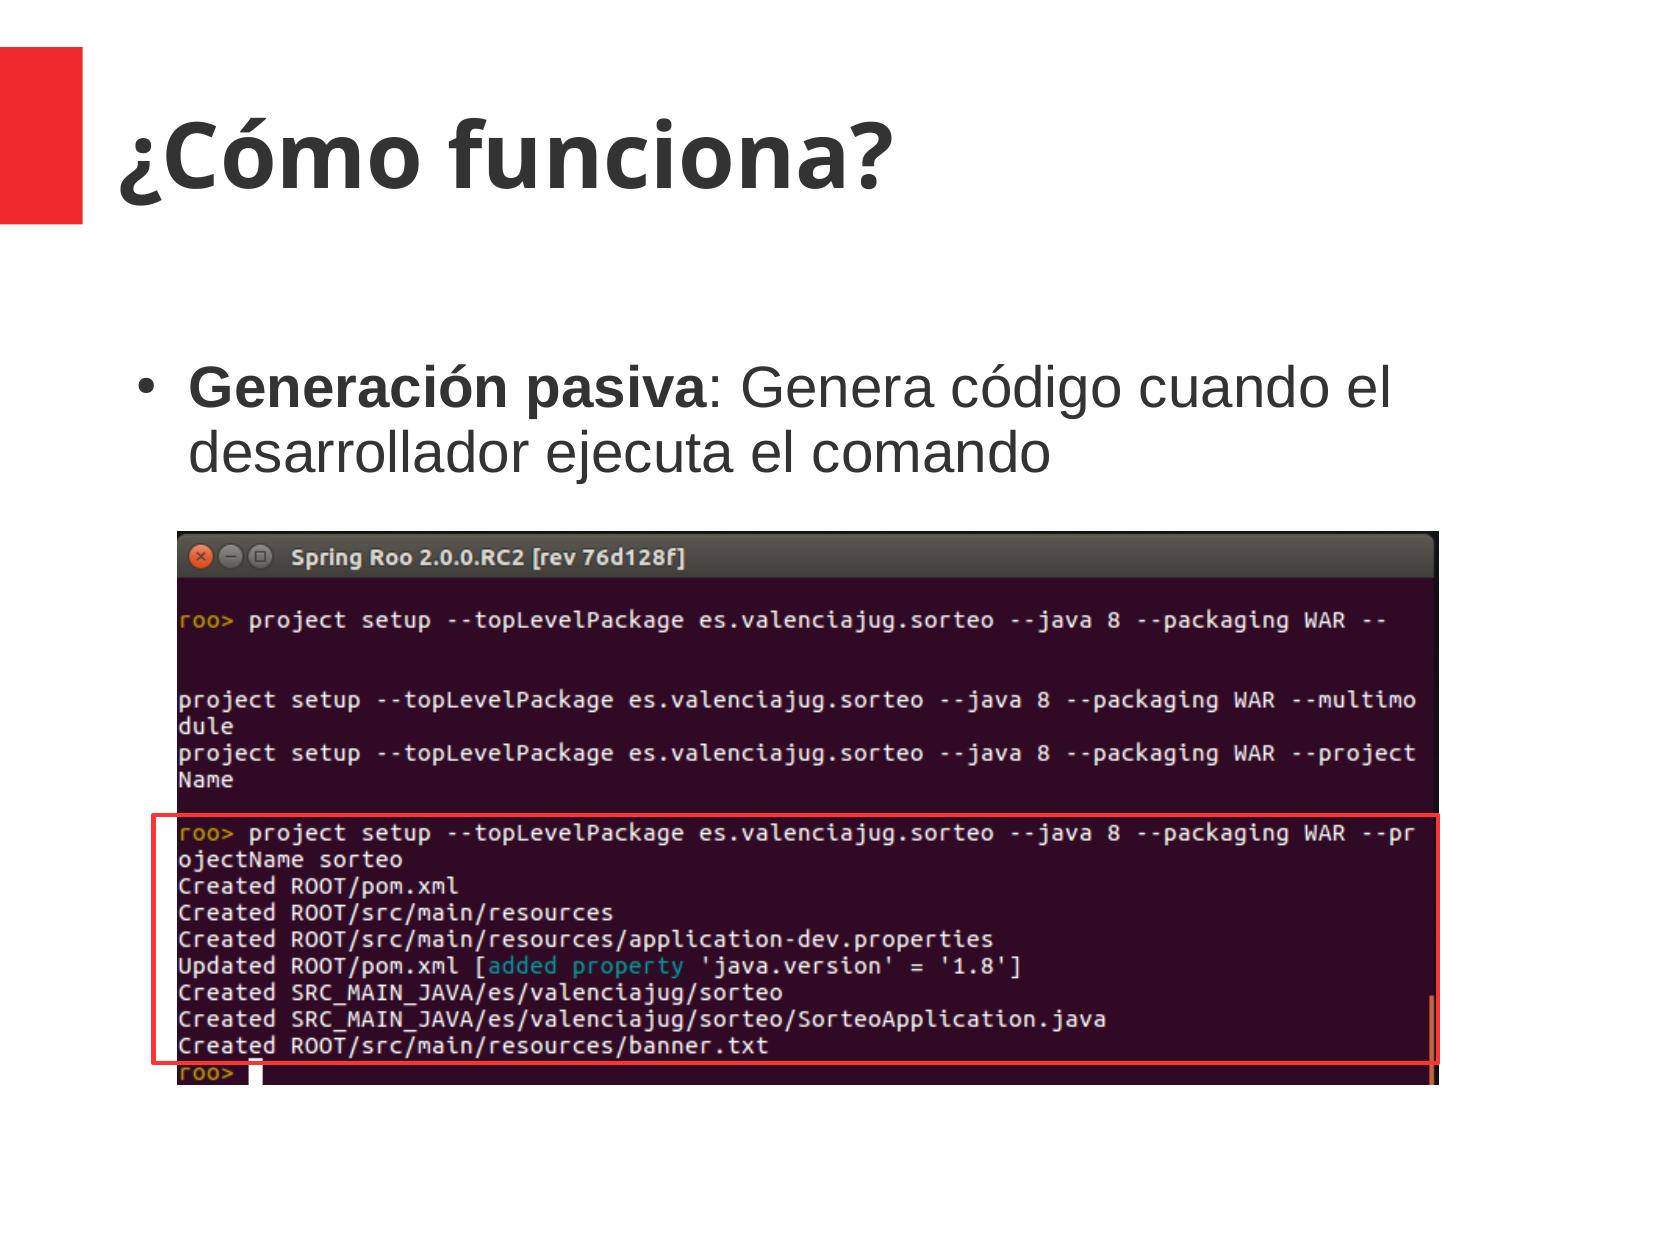

# ¿Cómo funciona?
Generación pasiva: Genera código cuando el desarrollador ejecuta el comando